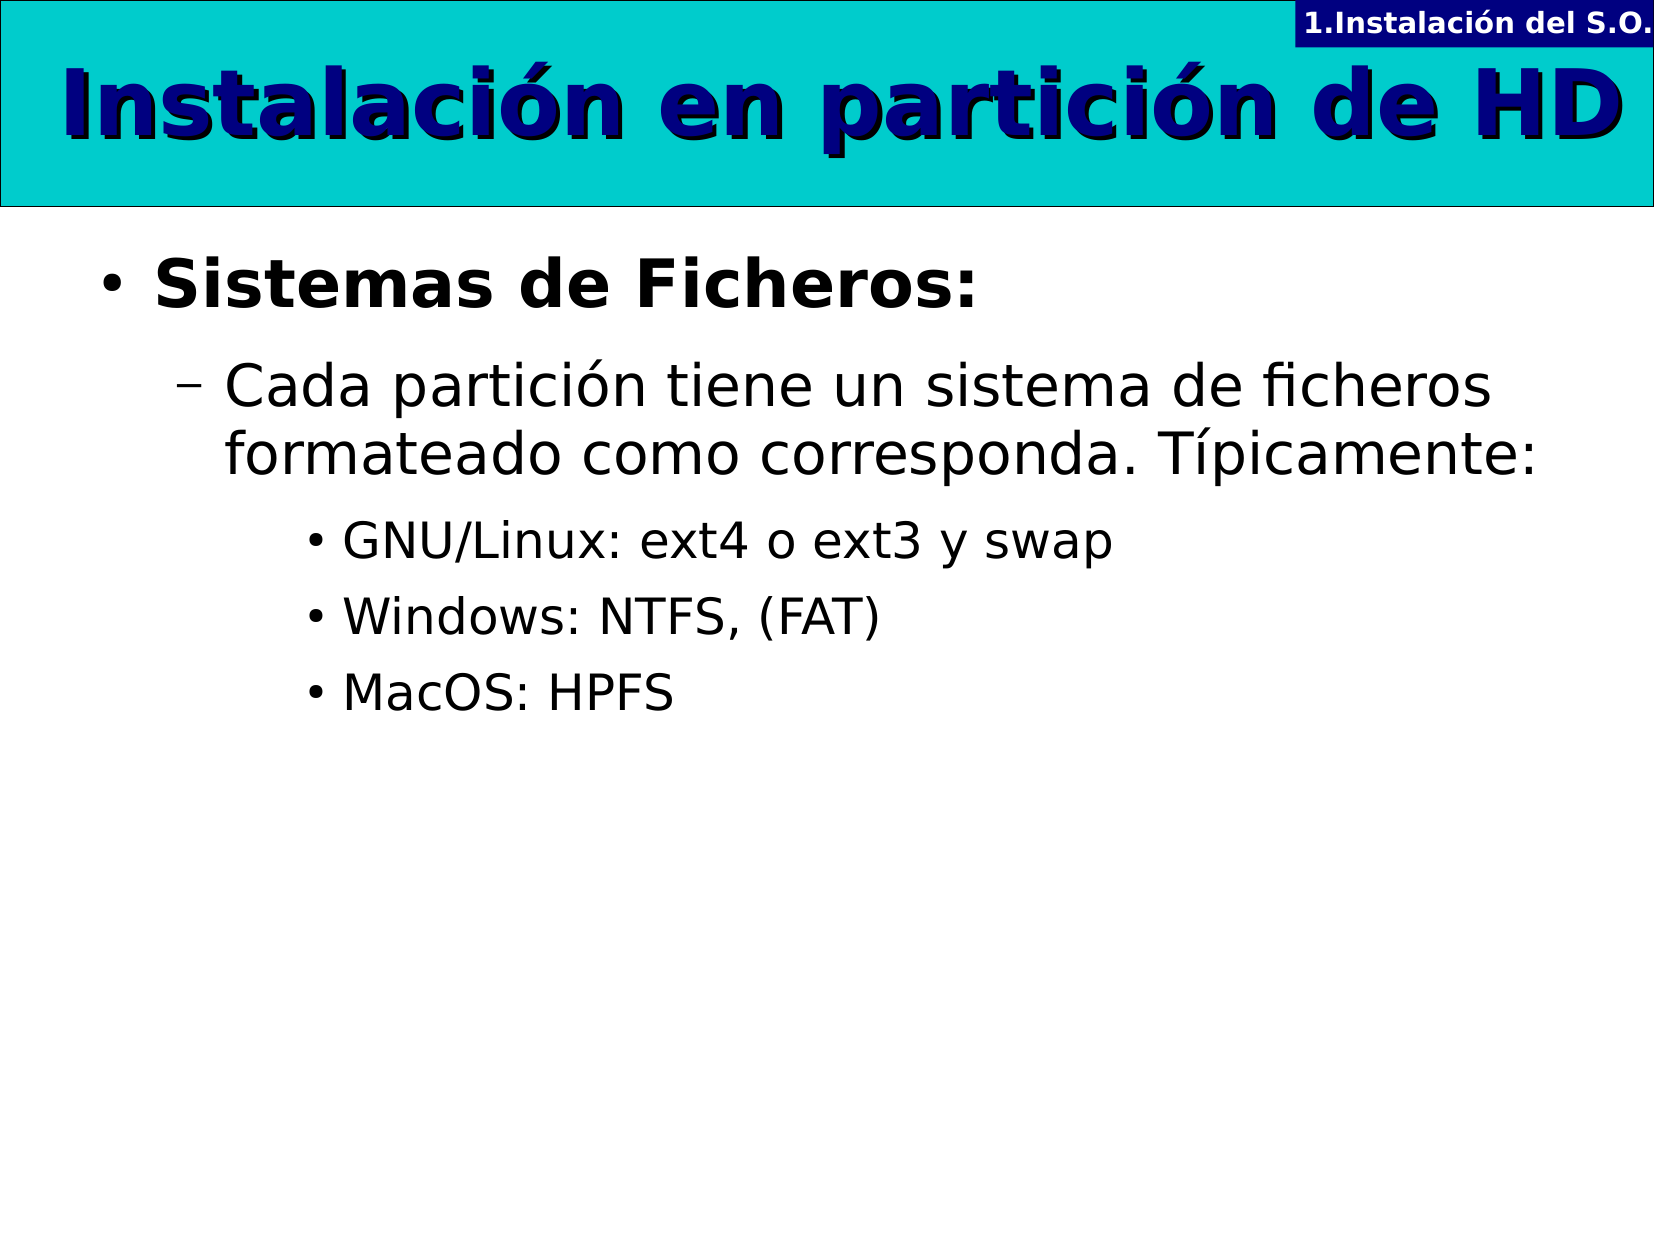

1.Instalación del S.O.
# Instalación en partición de HD
Sistemas de Ficheros:
Cada partición tiene un sistema de ficheros formateado como corresponda. Típicamente:
GNU/Linux: ext4 o ext3 y swap
Windows: NTFS, (FAT)
MacOS: HPFS